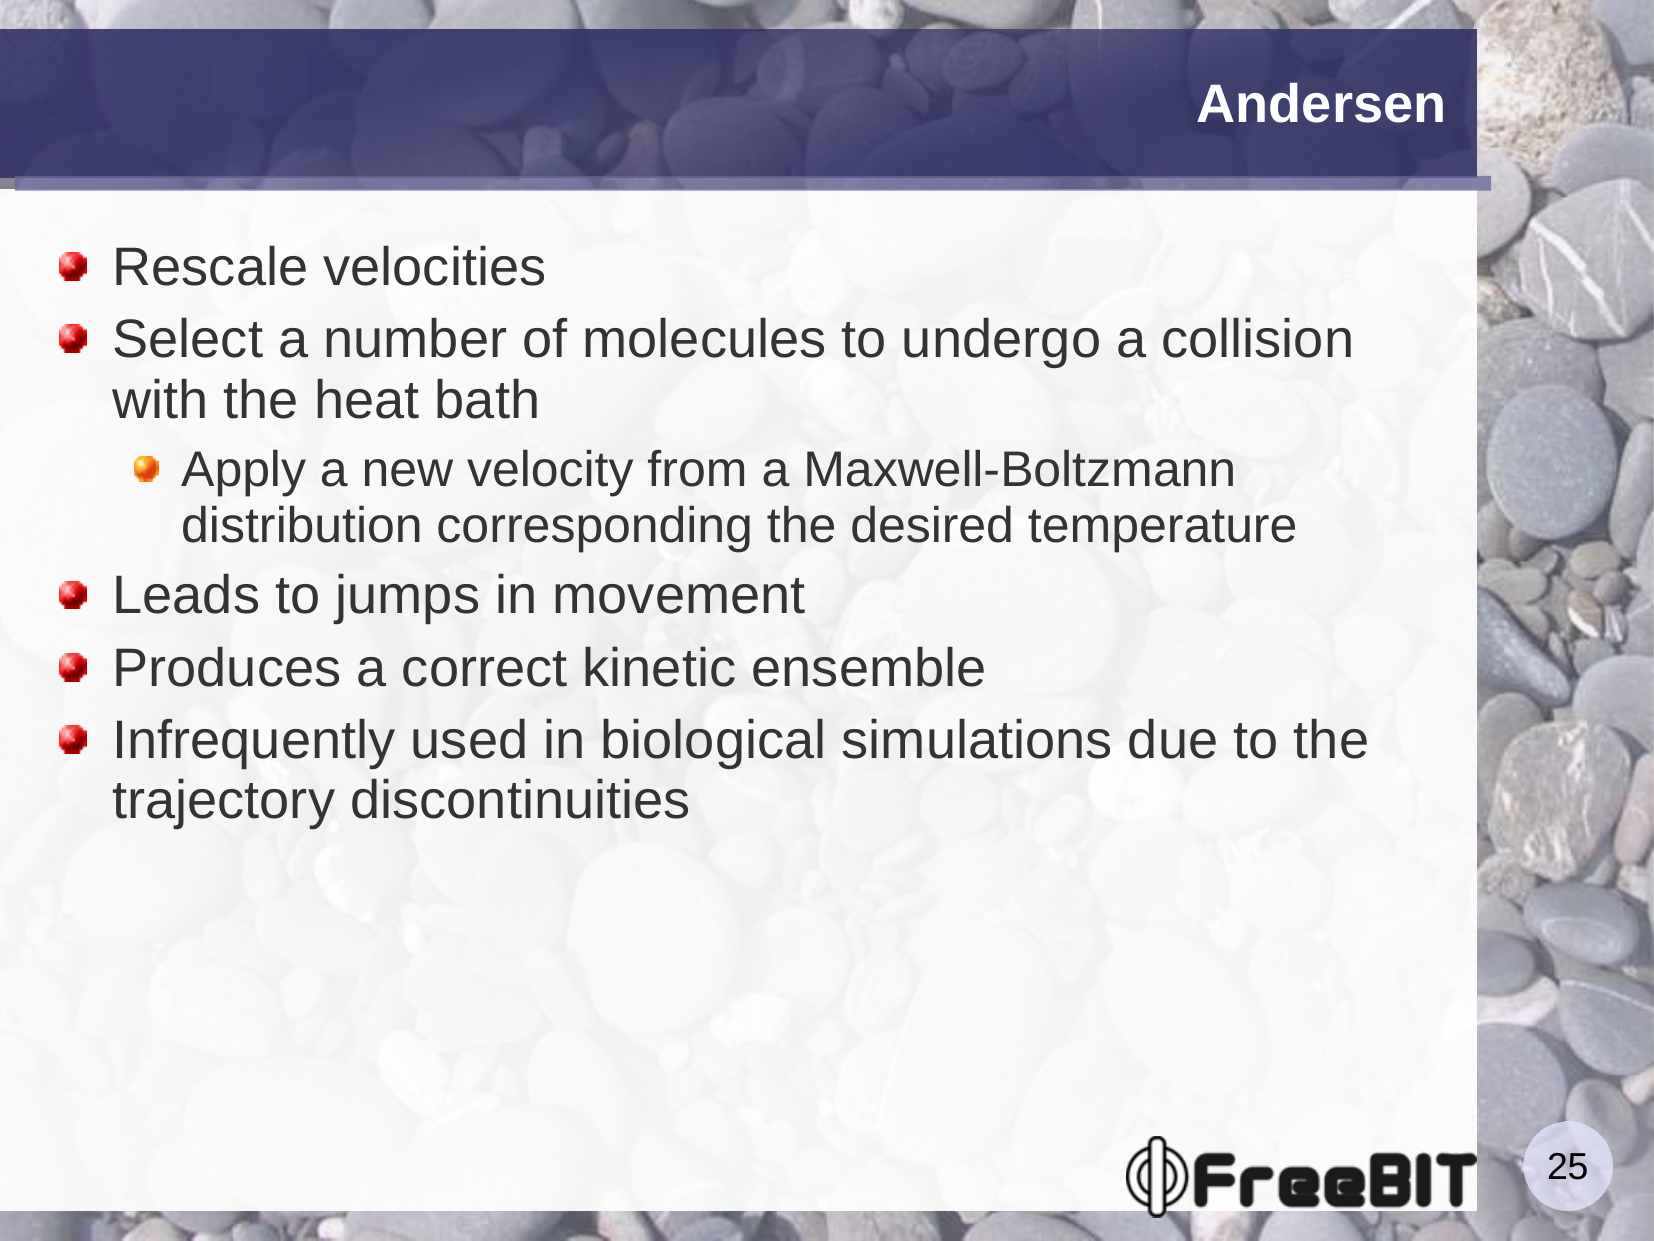

# Andersen
Rescale velocities
Select a number of molecules to undergo a collision with the heat bath
Apply a new velocity from a Maxwell-Boltzmann distribution corresponding the desired temperature
Leads to jumps in movement
Produces a correct kinetic ensemble
Infrequently used in biological simulations due to the trajectory discontinuities